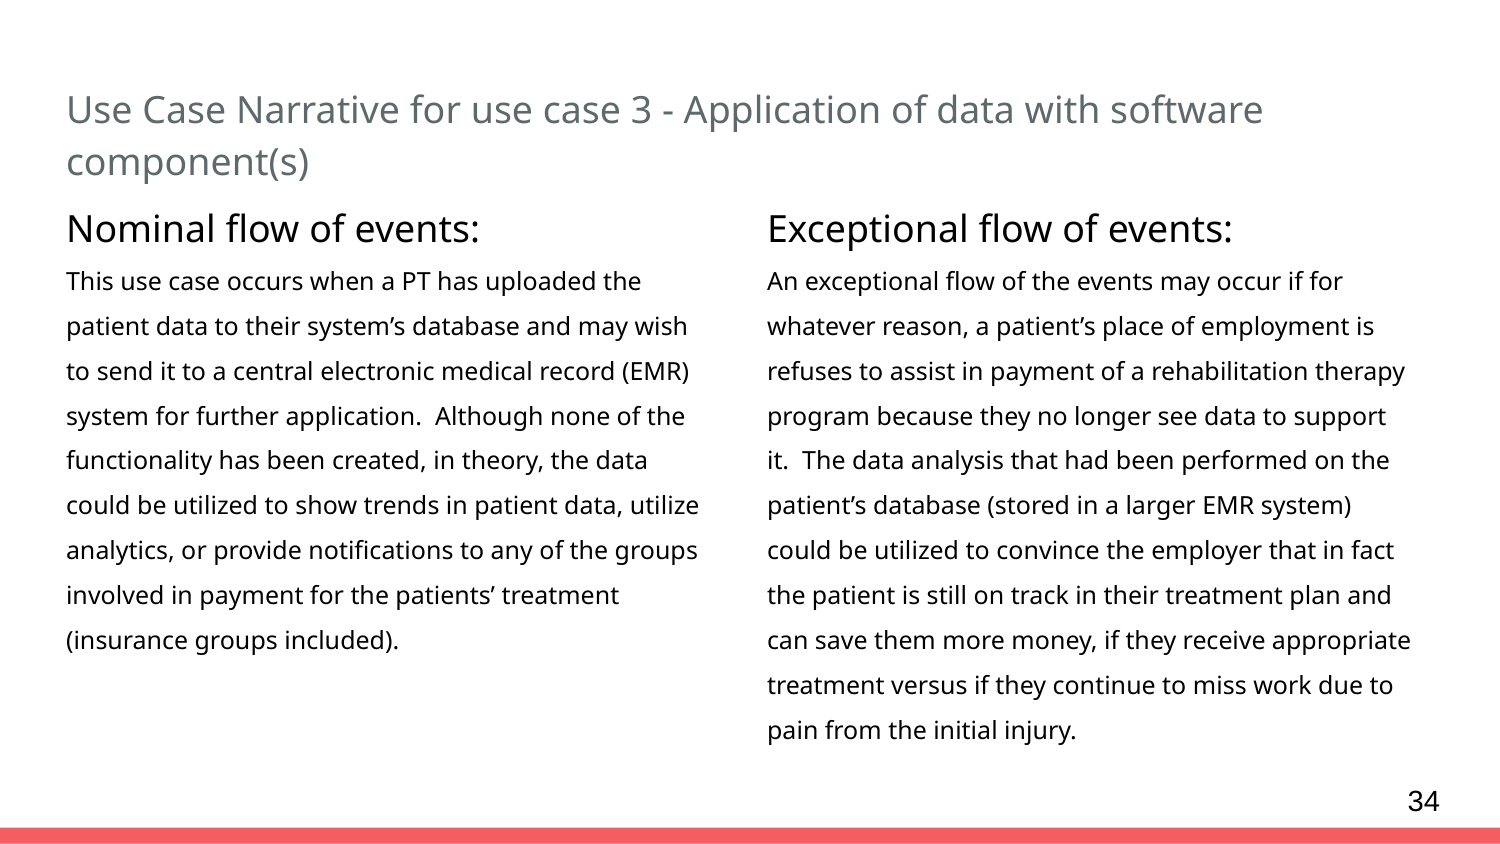

# Use Case Narrative for use case 3 - Application of data with software component(s)
Nominal flow of events:
This use case occurs when a PT has uploaded the patient data to their system’s database and may wish to send it to a central electronic medical record (EMR) system for further application. Although none of the functionality has been created, in theory, the data could be utilized to show trends in patient data, utilize analytics, or provide notifications to any of the groups involved in payment for the patients’ treatment (insurance groups included).
Exceptional flow of events:
An exceptional flow of the events may occur if for whatever reason, a patient’s place of employment is refuses to assist in payment of a rehabilitation therapy program because they no longer see data to support it. The data analysis that had been performed on the patient’s database (stored in a larger EMR system) could be utilized to convince the employer that in fact the patient is still on track in their treatment plan and can save them more money, if they receive appropriate treatment versus if they continue to miss work due to pain from the initial injury.